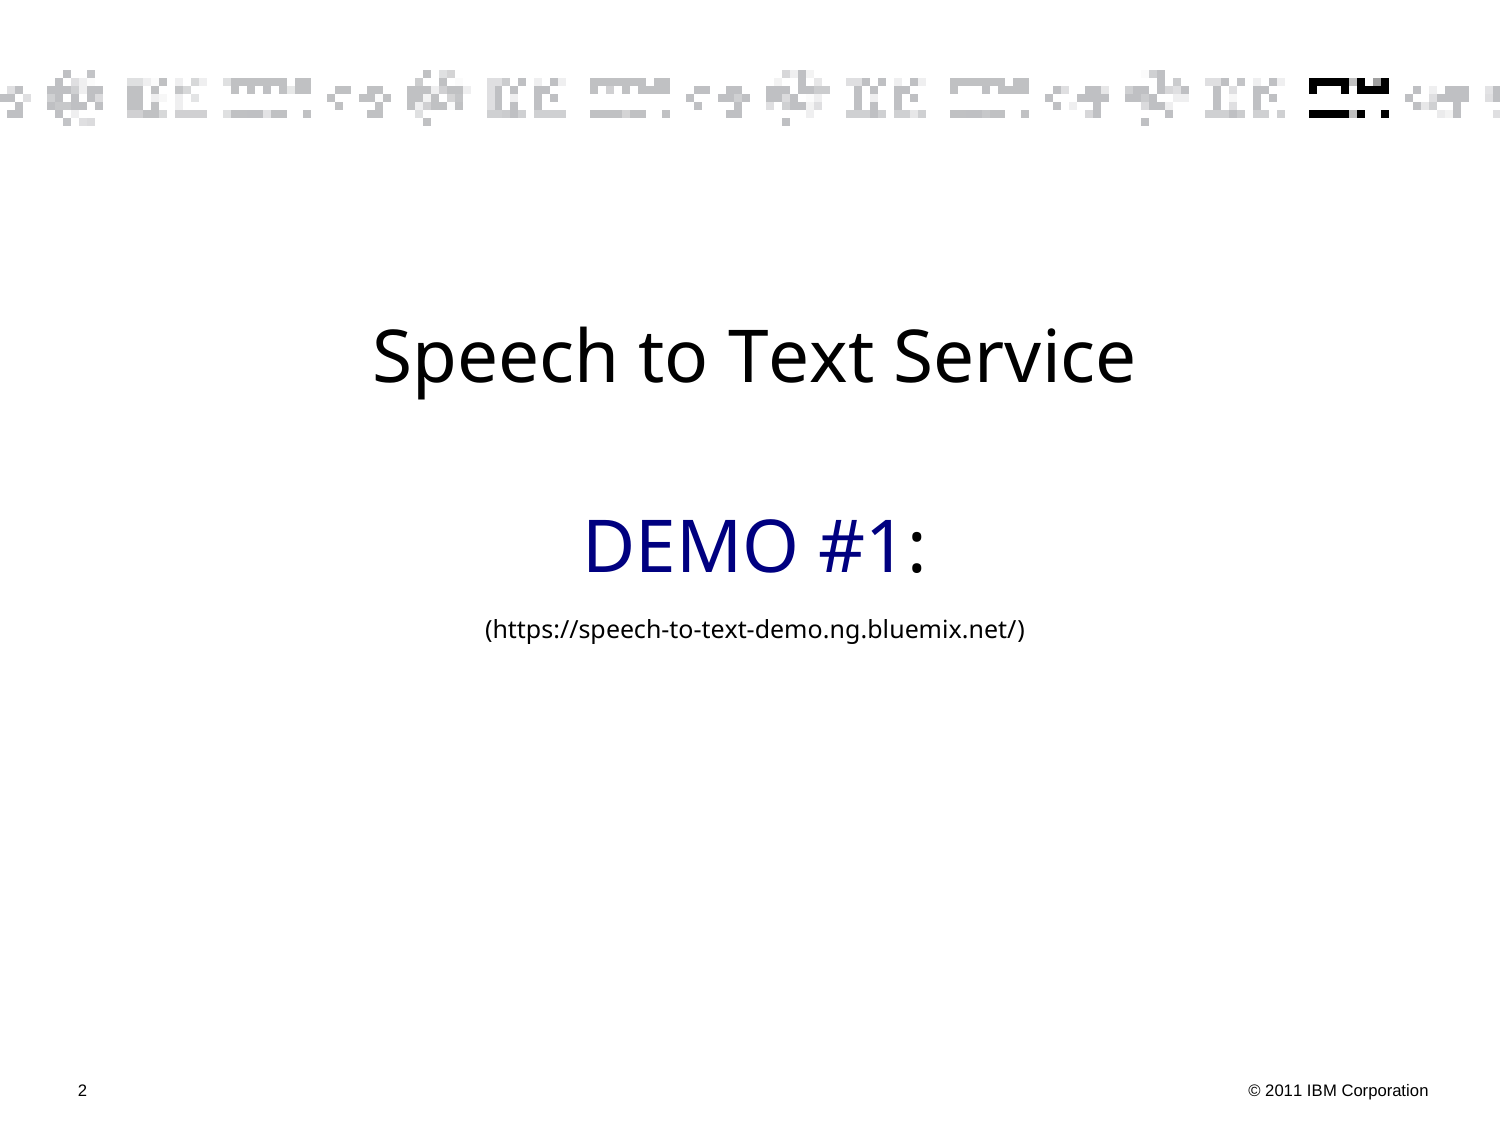

# Speech to Text Service
DEMO #1:
(https://speech-to-text-demo.ng.bluemix.net/)
2